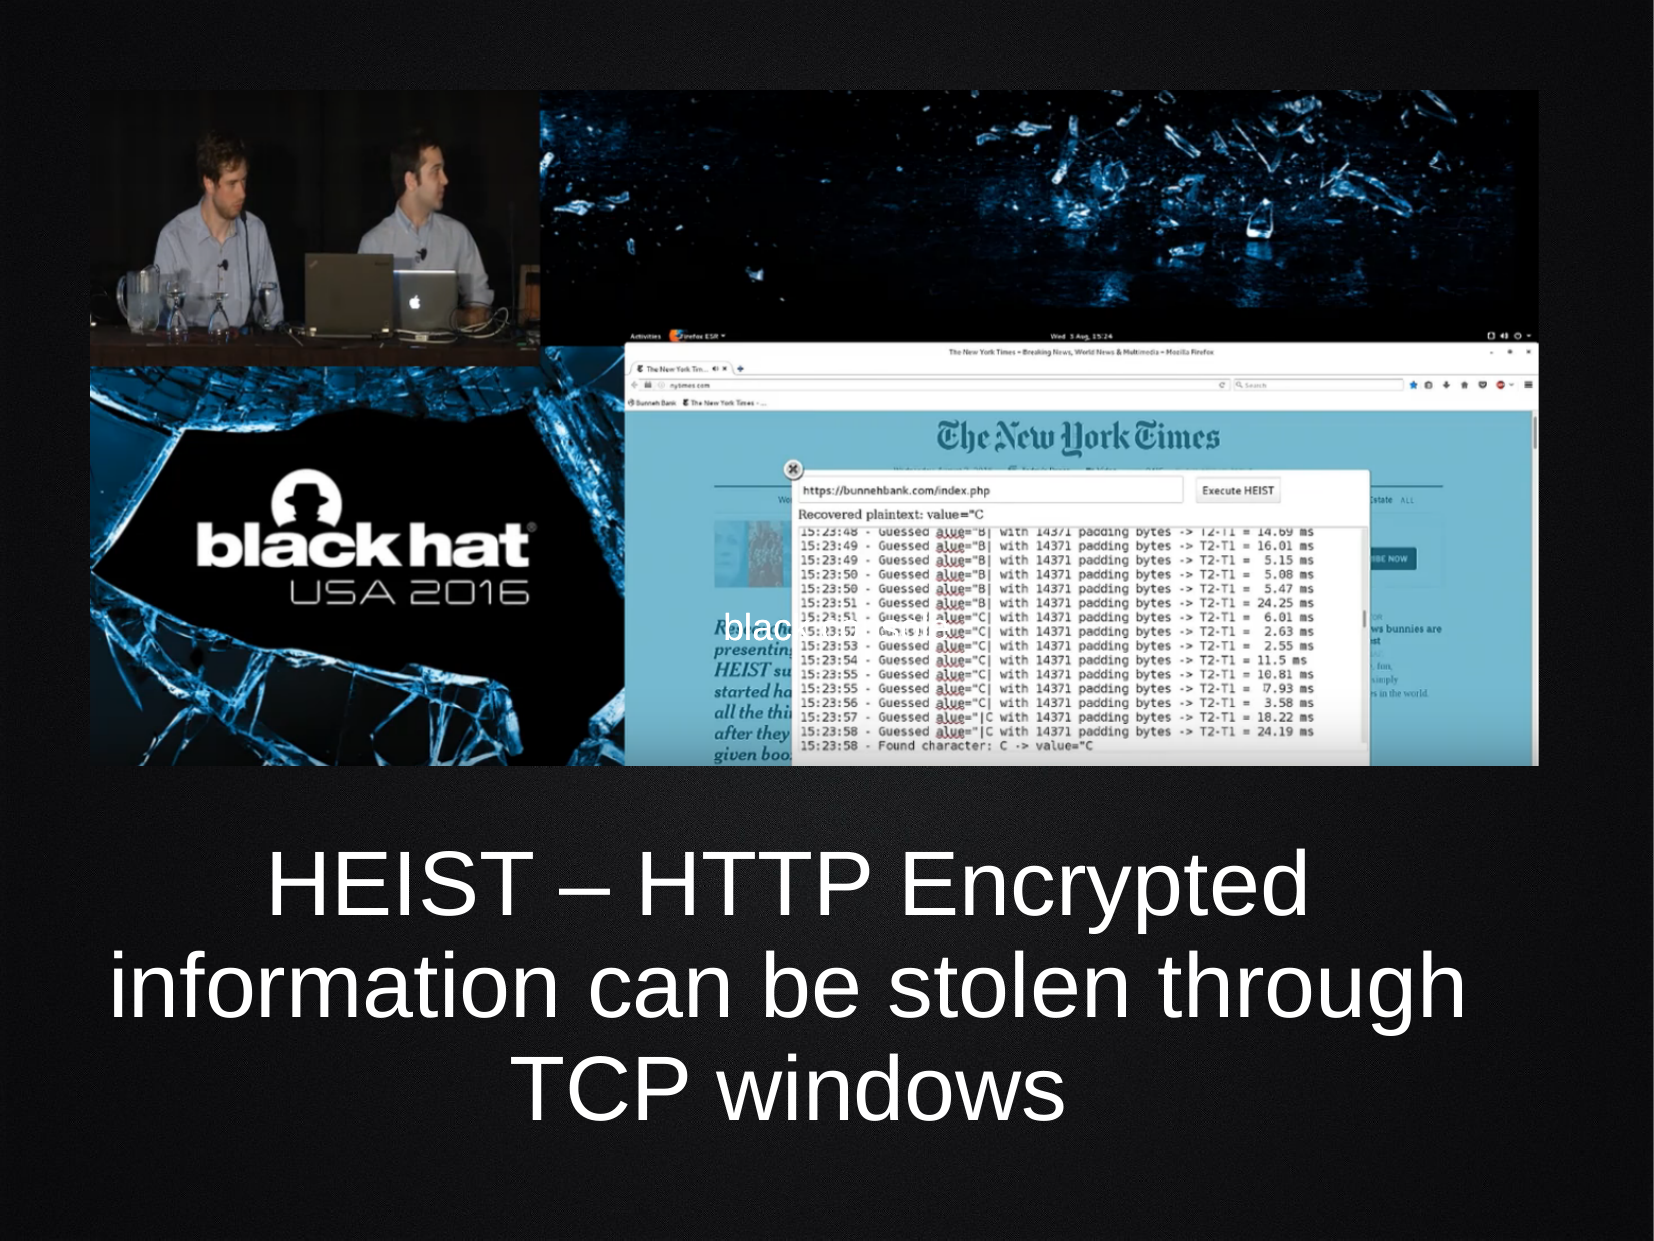

black console
black console
# HEIST – HTTP Encrypted information can be stolen through TCP windows